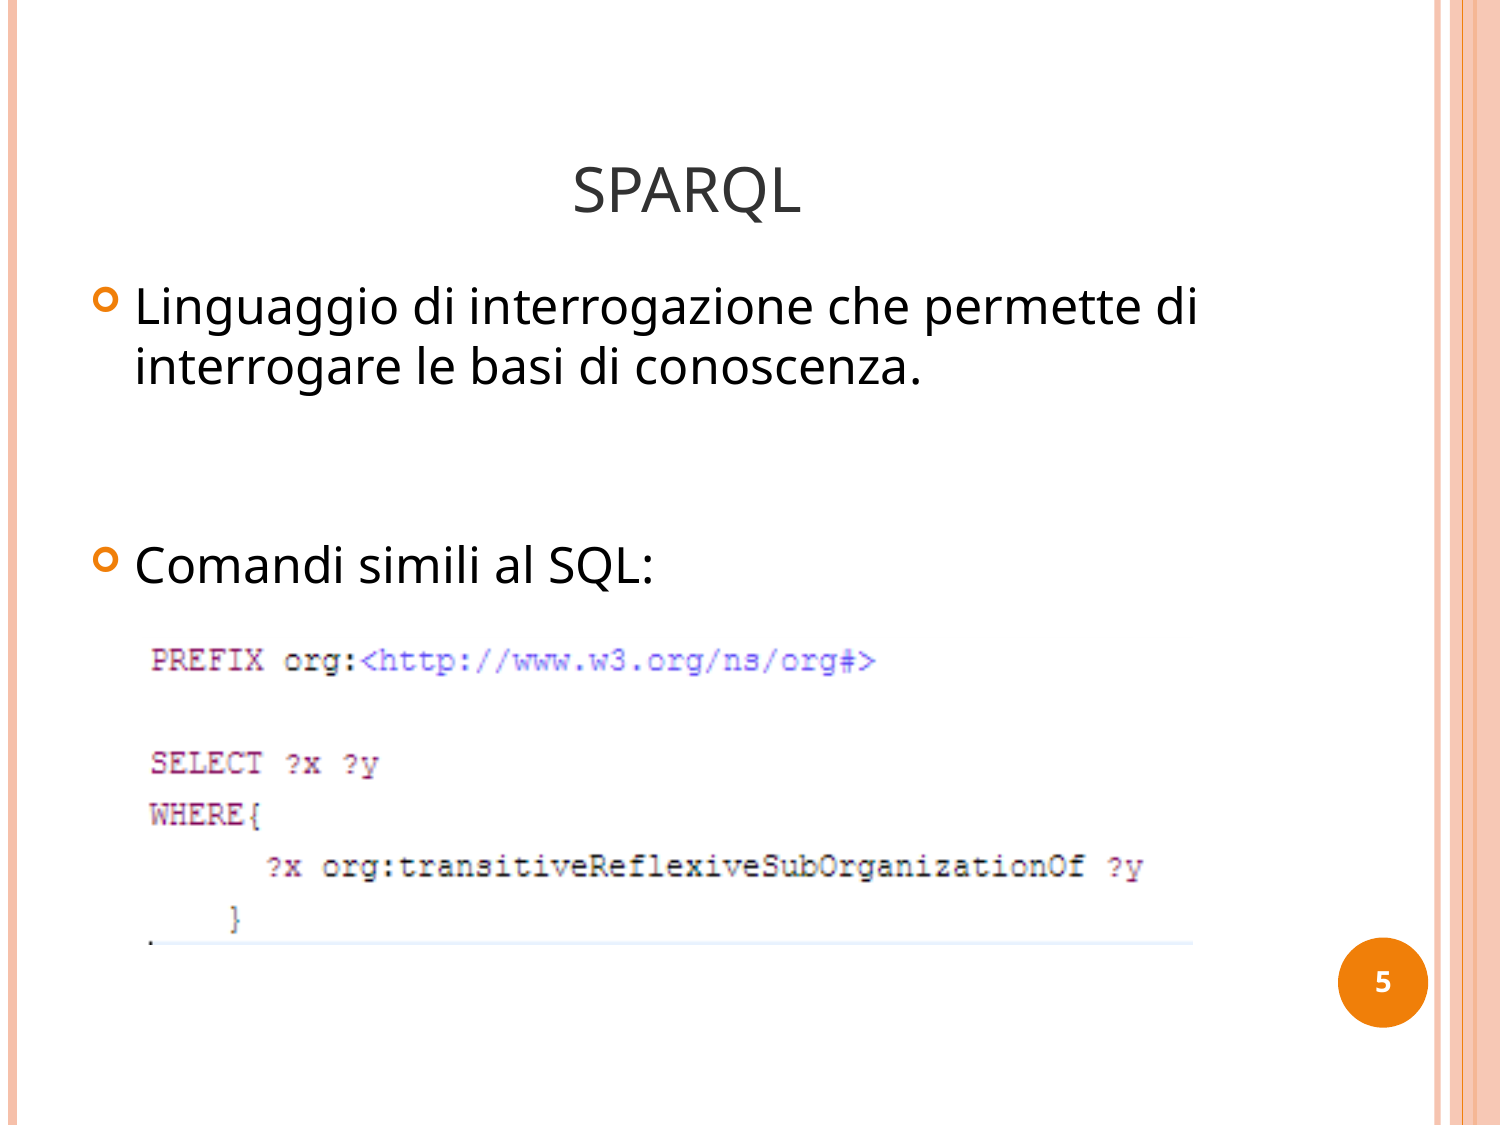

SPARQL
# Linguaggio di interrogazione che permette di interrogare le basi di conoscenza.
Comandi simili al SQL: